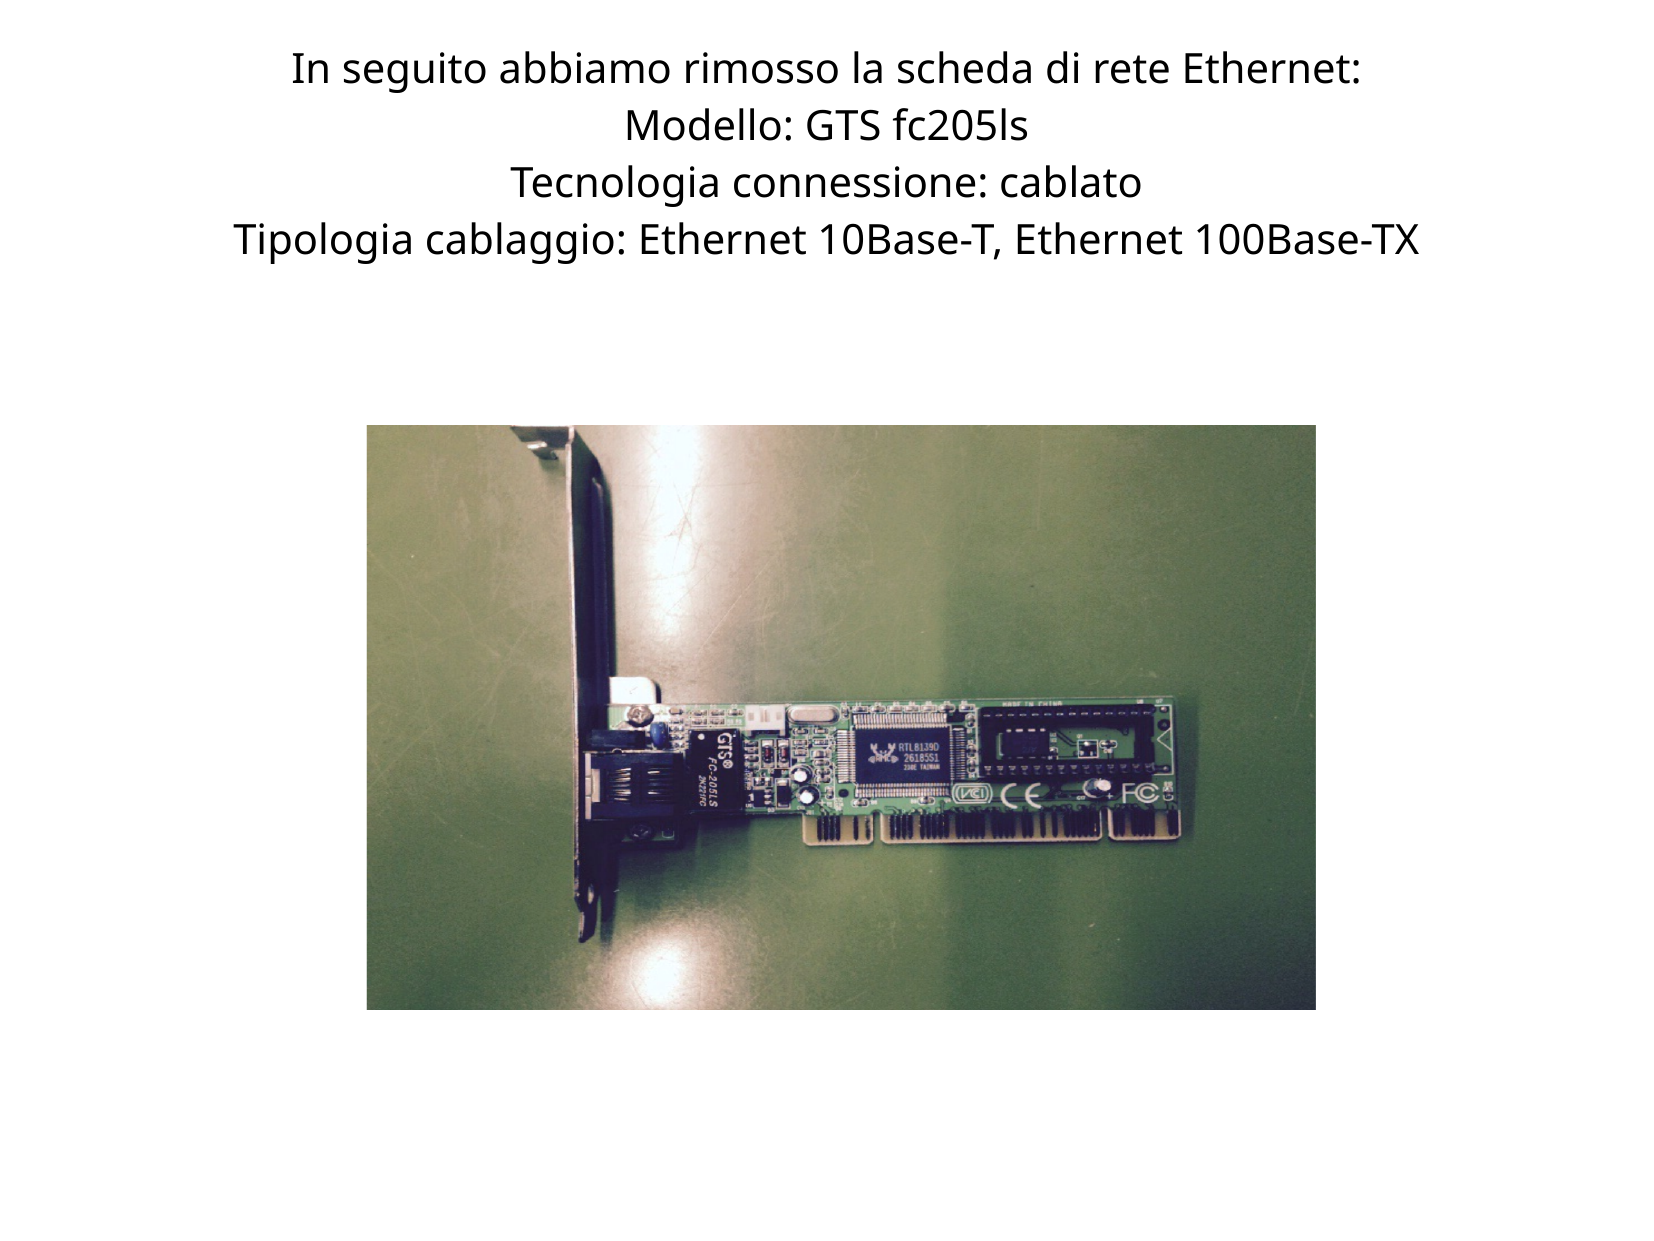

# In seguito abbiamo rimosso la scheda di rete Ethernet: Modello: GTS fc205ls Tecnologia connessione: cablato Tipologia cablaggio: Ethernet 10Base-T, Ethernet 100Base-TX